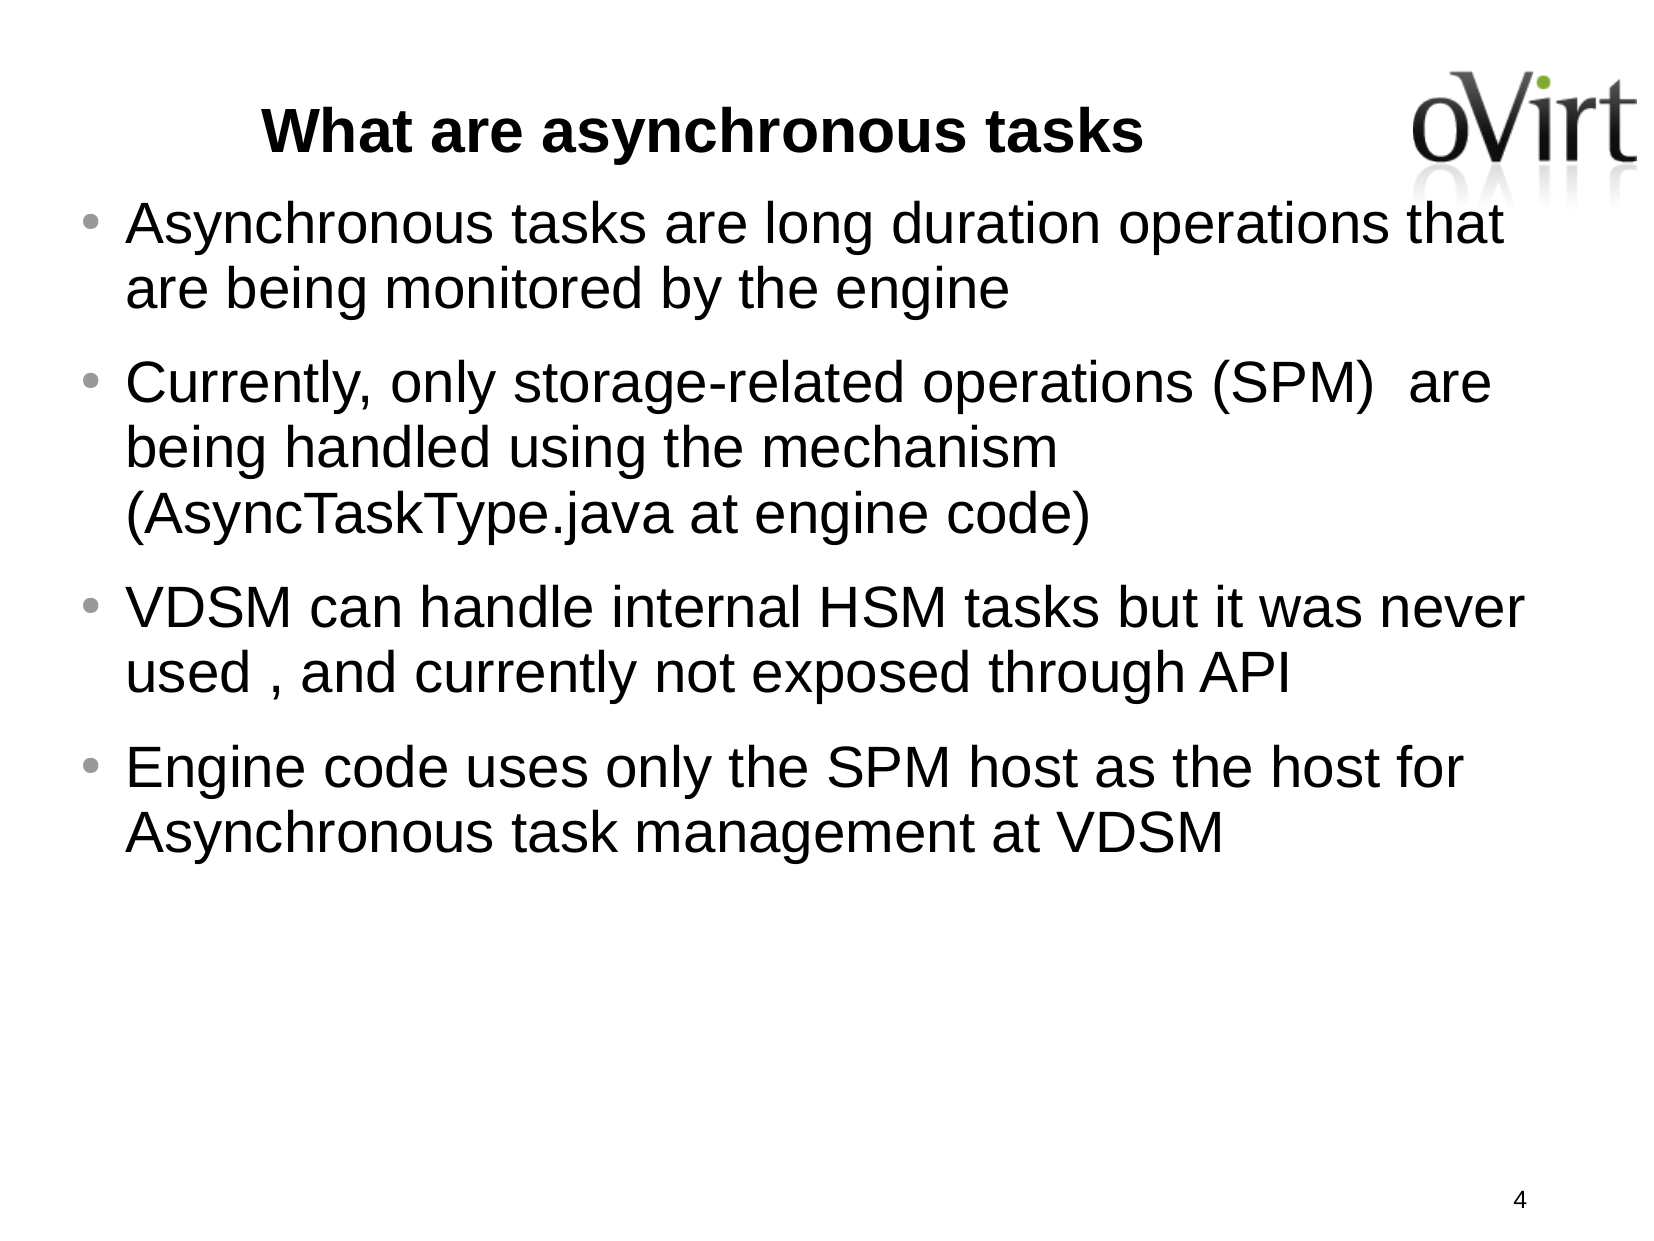

# What are asynchronous tasks
Asynchronous tasks are long duration operations that are being monitored by the engine
Currently, only storage-related operations (SPM) are being handled using the mechanism (AsyncTaskType.java at engine code)
VDSM can handle internal HSM tasks but it was never used , and currently not exposed through API
Engine code uses only the SPM host as the host for Asynchronous task management at VDSM